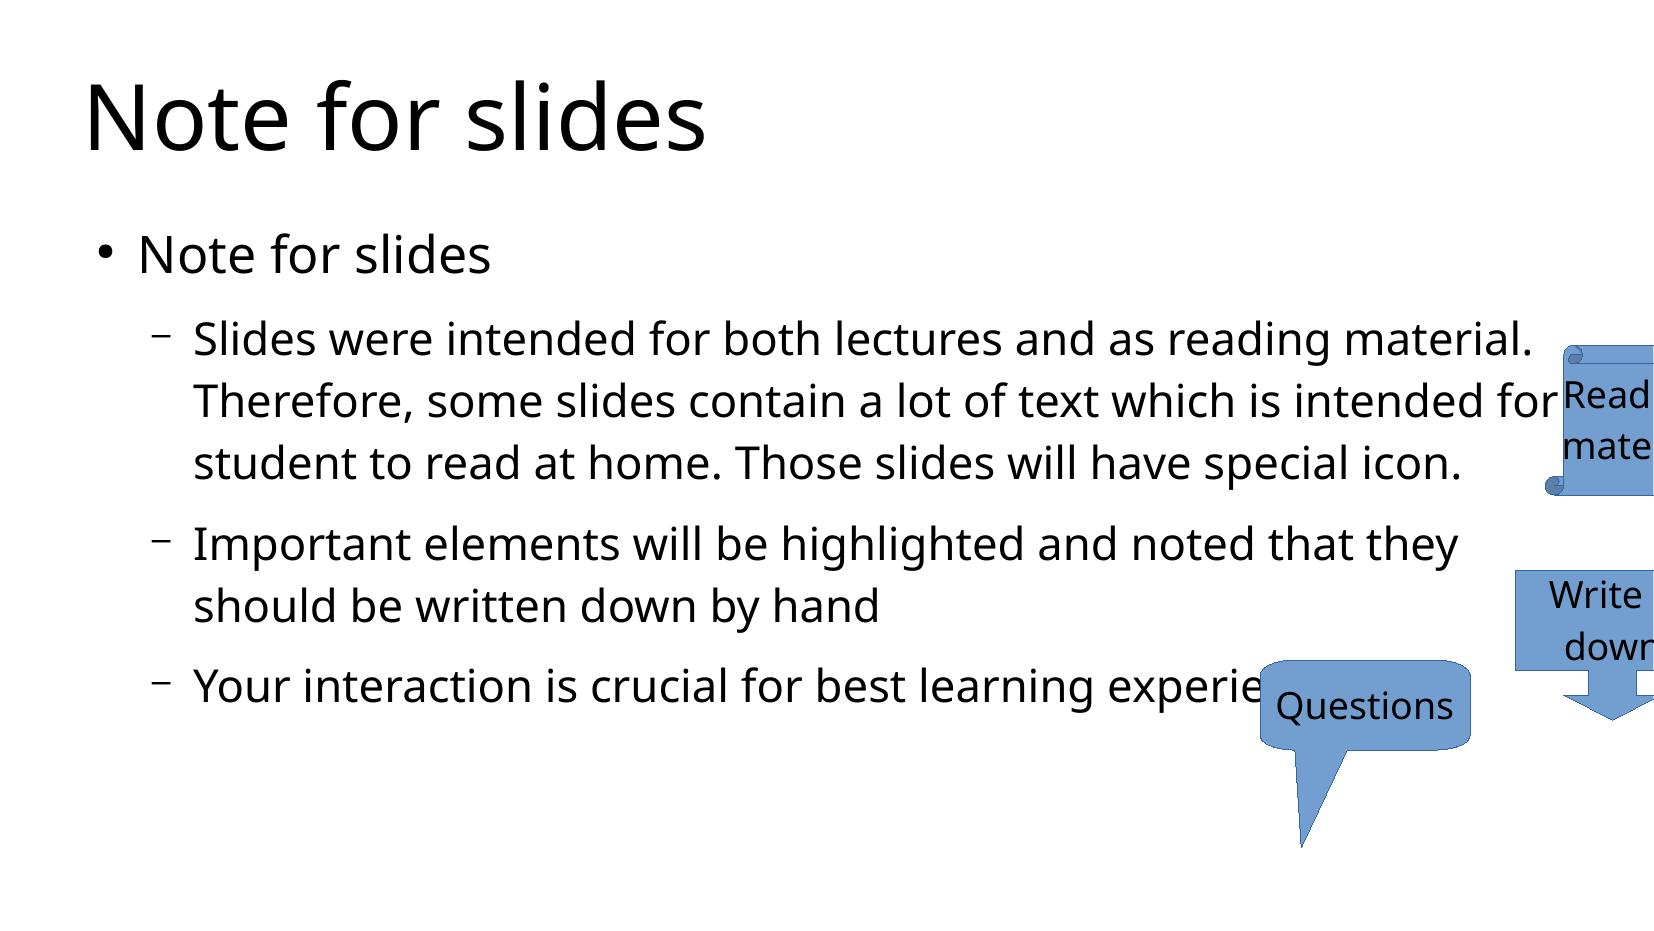

# Note for slides
Note for slides
Slides were intended for both lectures and as reading material. Therefore, some slides contain a lot of text which is intended for student to read at home. Those slides will have special icon.
Important elements will be highlighted and noted that they should be written down by hand
Your interaction is crucial for best learning experience
Reading
material
Write it
down
Questions